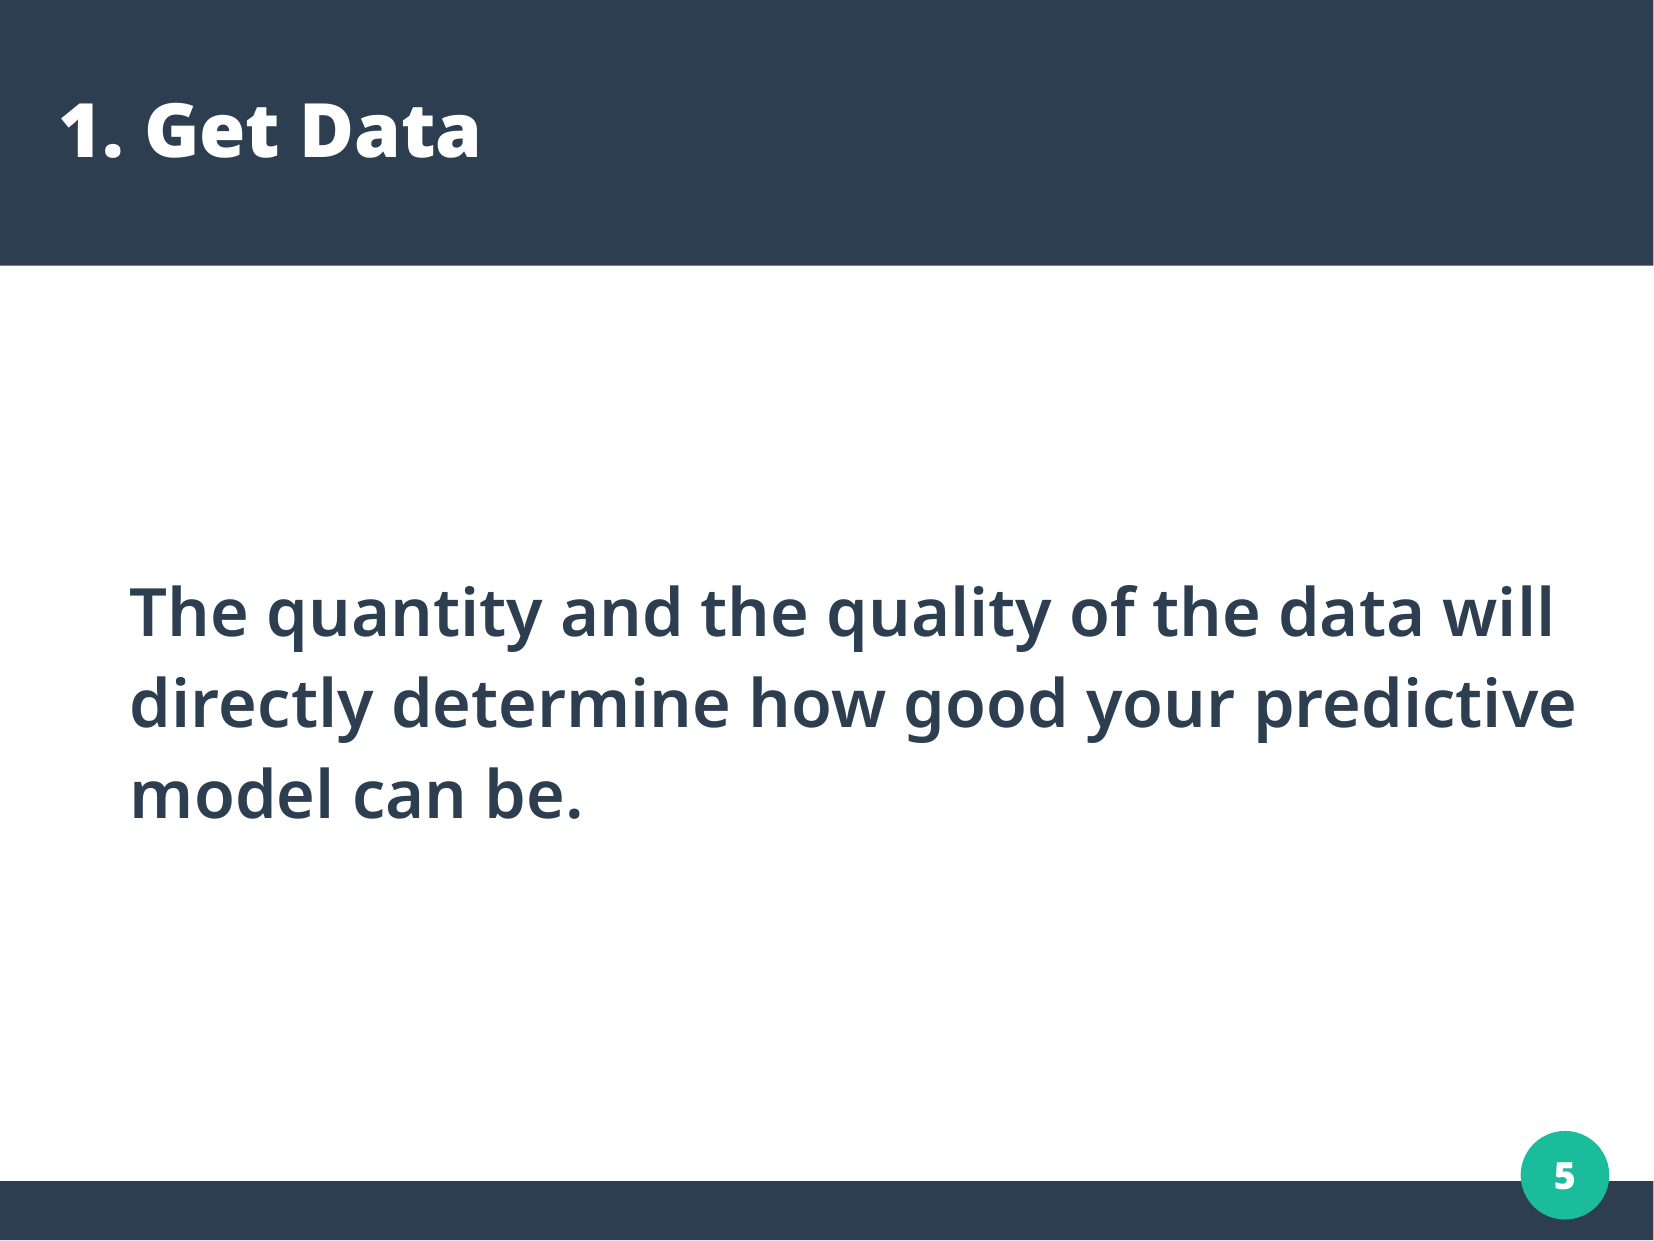

# 1. Get Data
The quantity and the quality of the data will directly determine how good your predictive model can be.
5